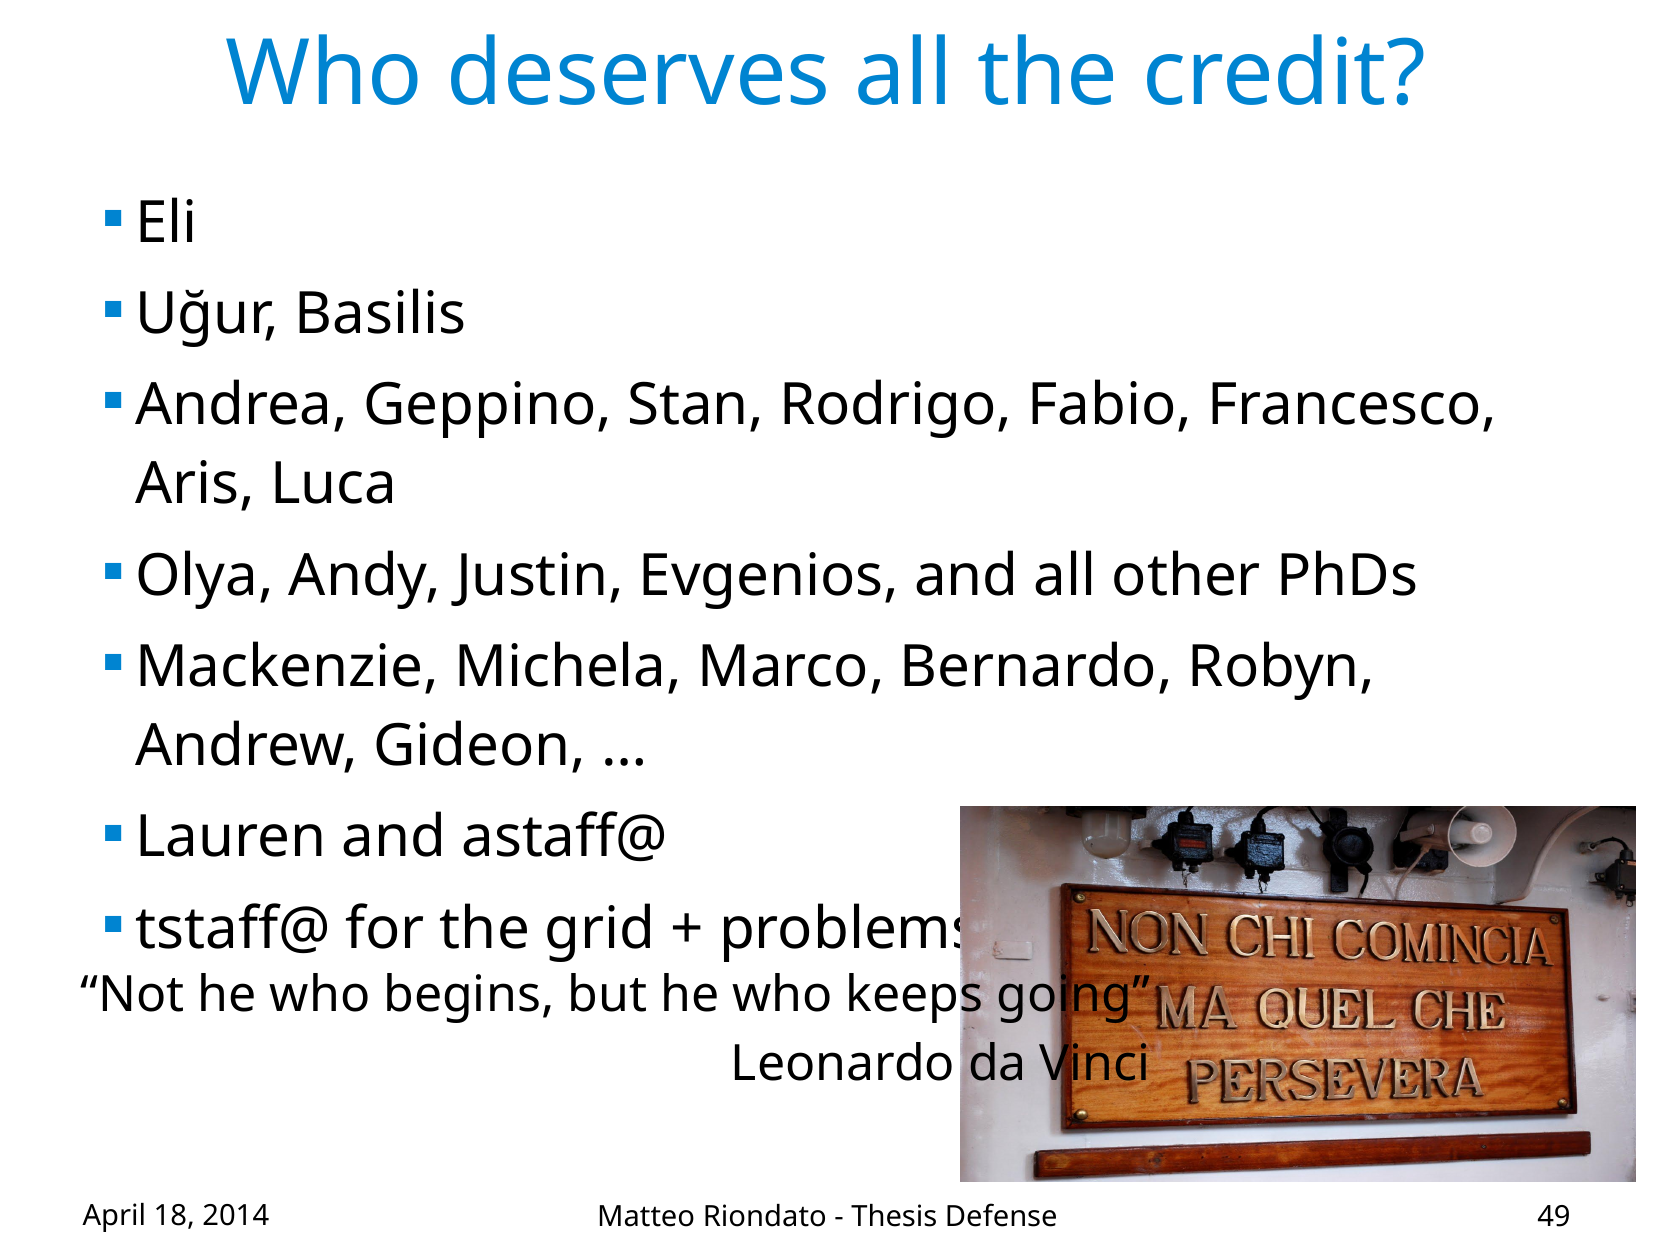

# Who deserves all the credit?
Eli
Uğur, Basilis
Andrea, Geppino, Stan, Rodrigo, Fabio, Francesco, Aris, Luca
Olya, Andy, Justin, Evgenios, and all other PhDs
Mackenzie, Michela, Marco, Bernardo, Robyn, Andrew, Gideon, …
Lauren and astaff@
tstaff@ for the grid + problems@
 “Not he who begins, but he who keeps going”
Leonardo da Vinci
April 18, 2014
Matteo Riondato - Thesis Defense
49